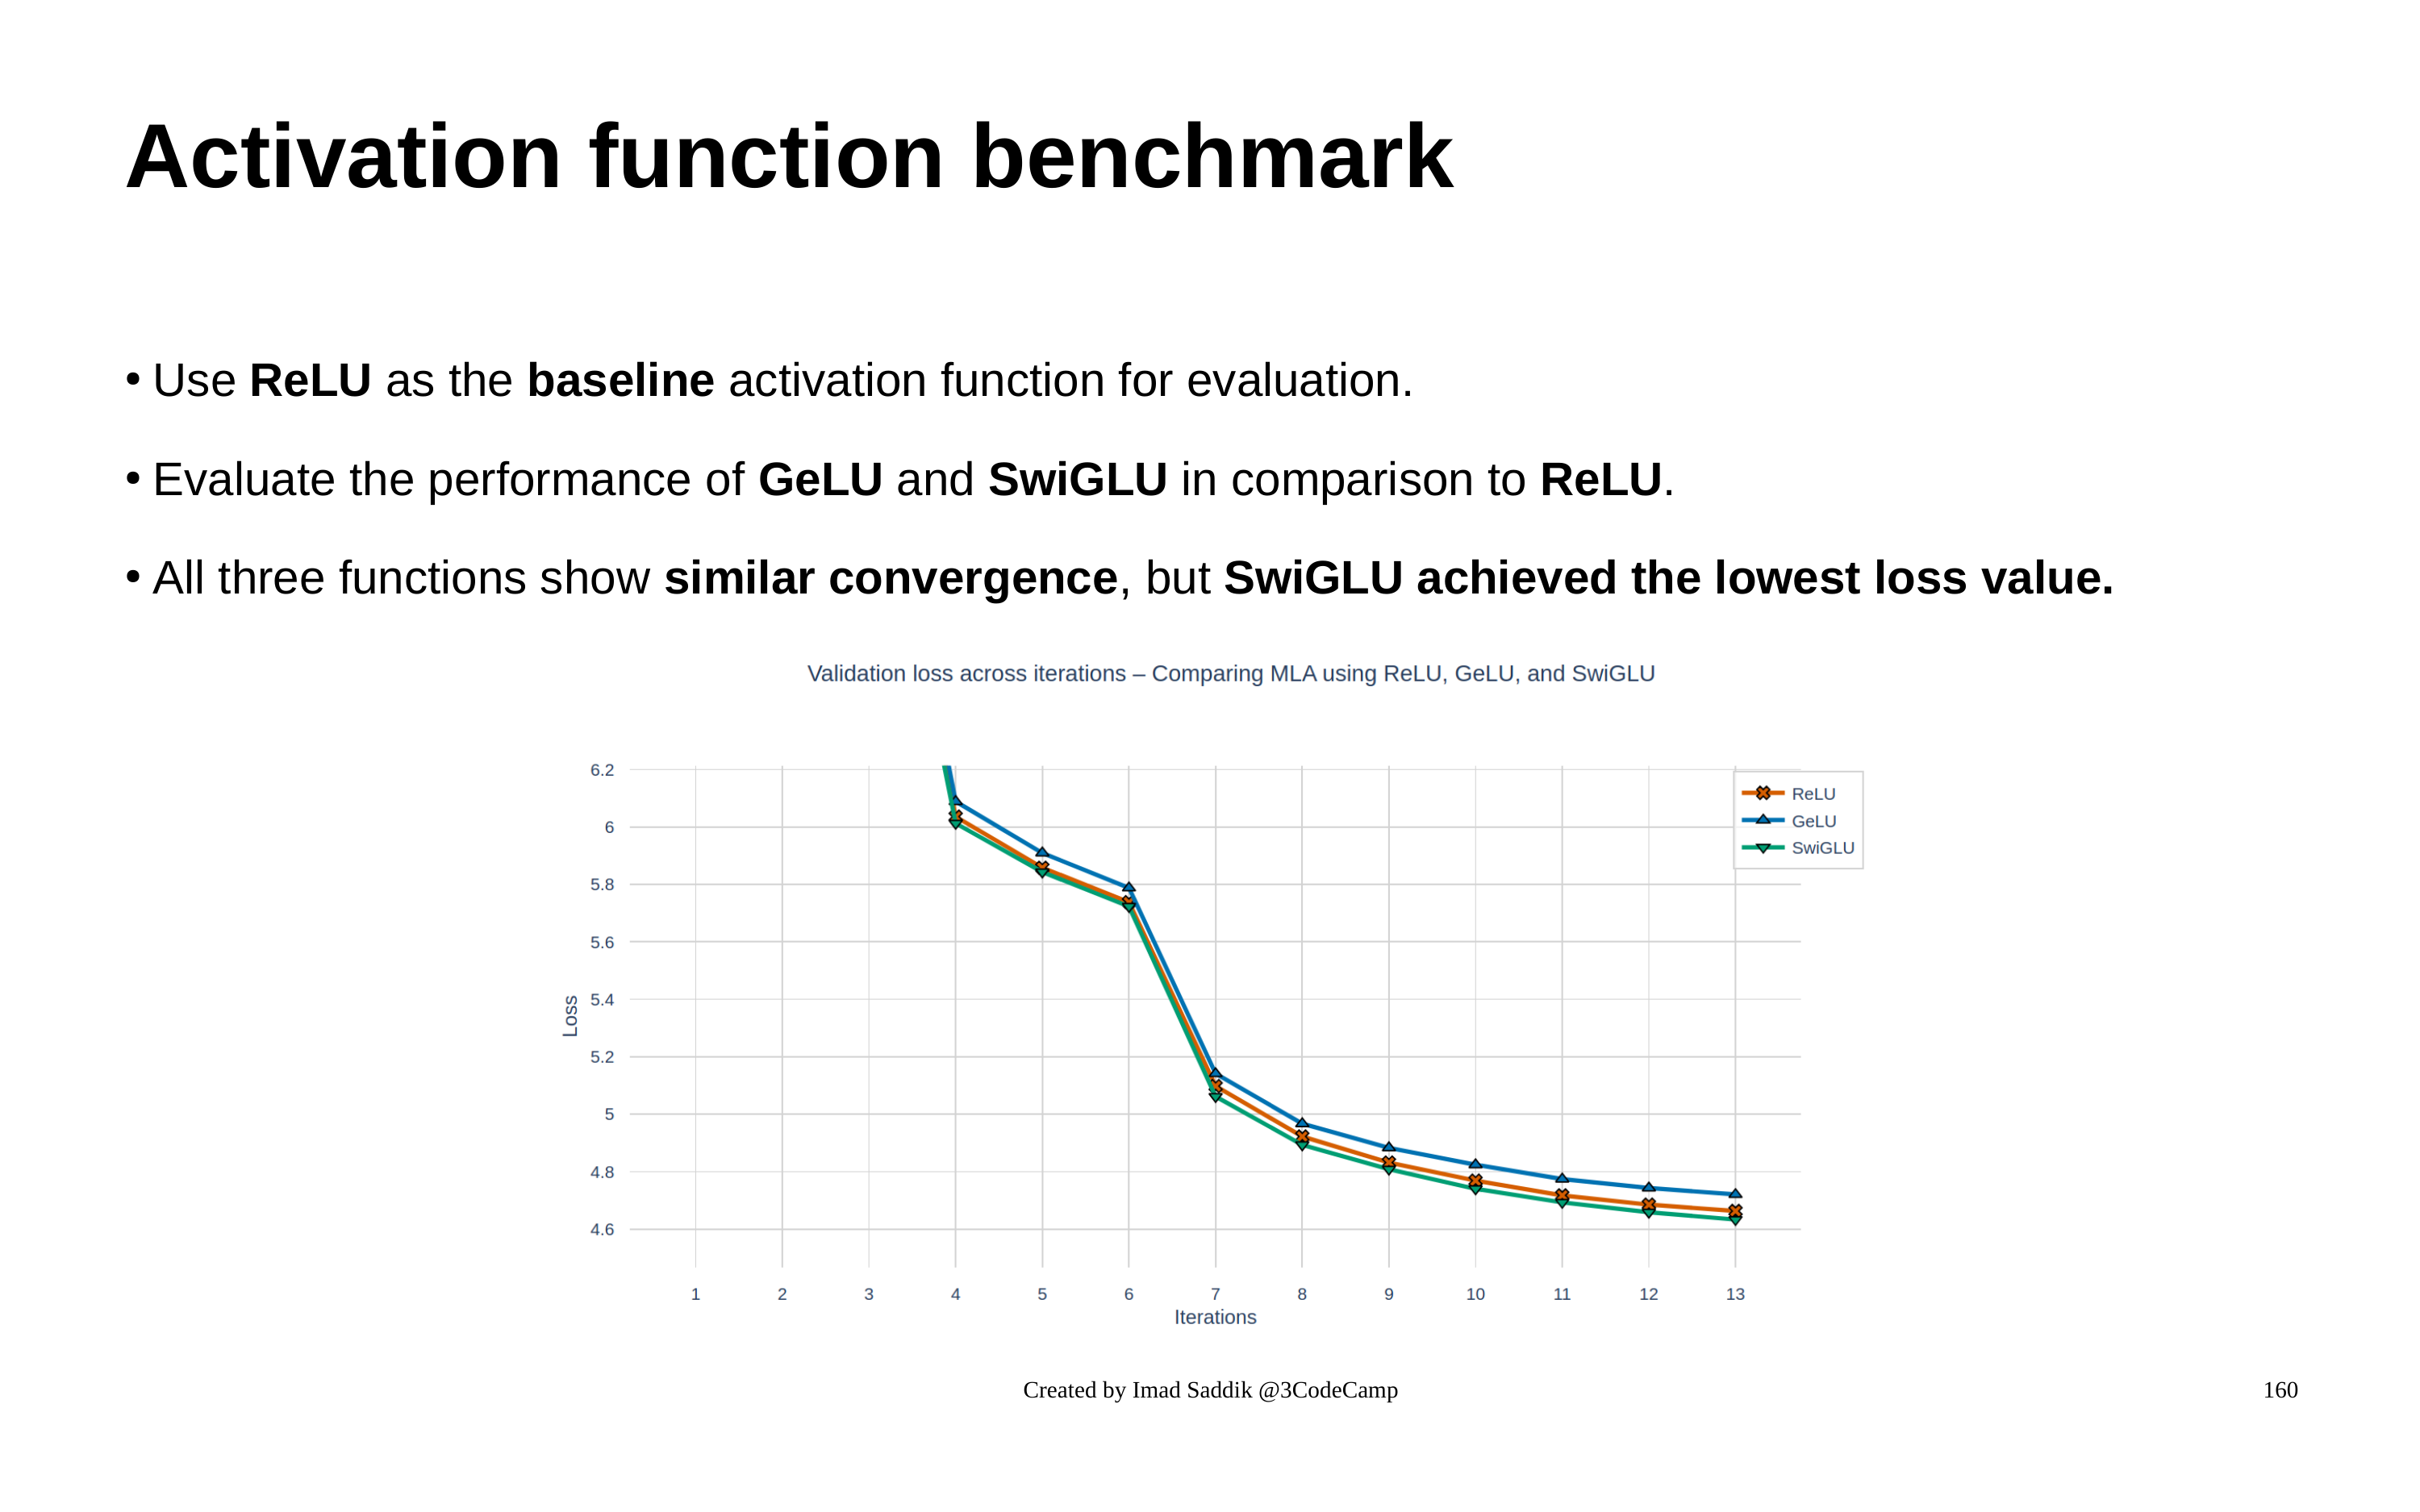

Activation function benchmark
Use ReLU as the baseline activation function for evaluation.
Evaluate the performance of GeLU and SwiGLU in comparison to ReLU.
All three functions show similar convergence, but SwiGLU achieved the lowest loss value.
Created by Imad Saddik @3CodeCamp
160